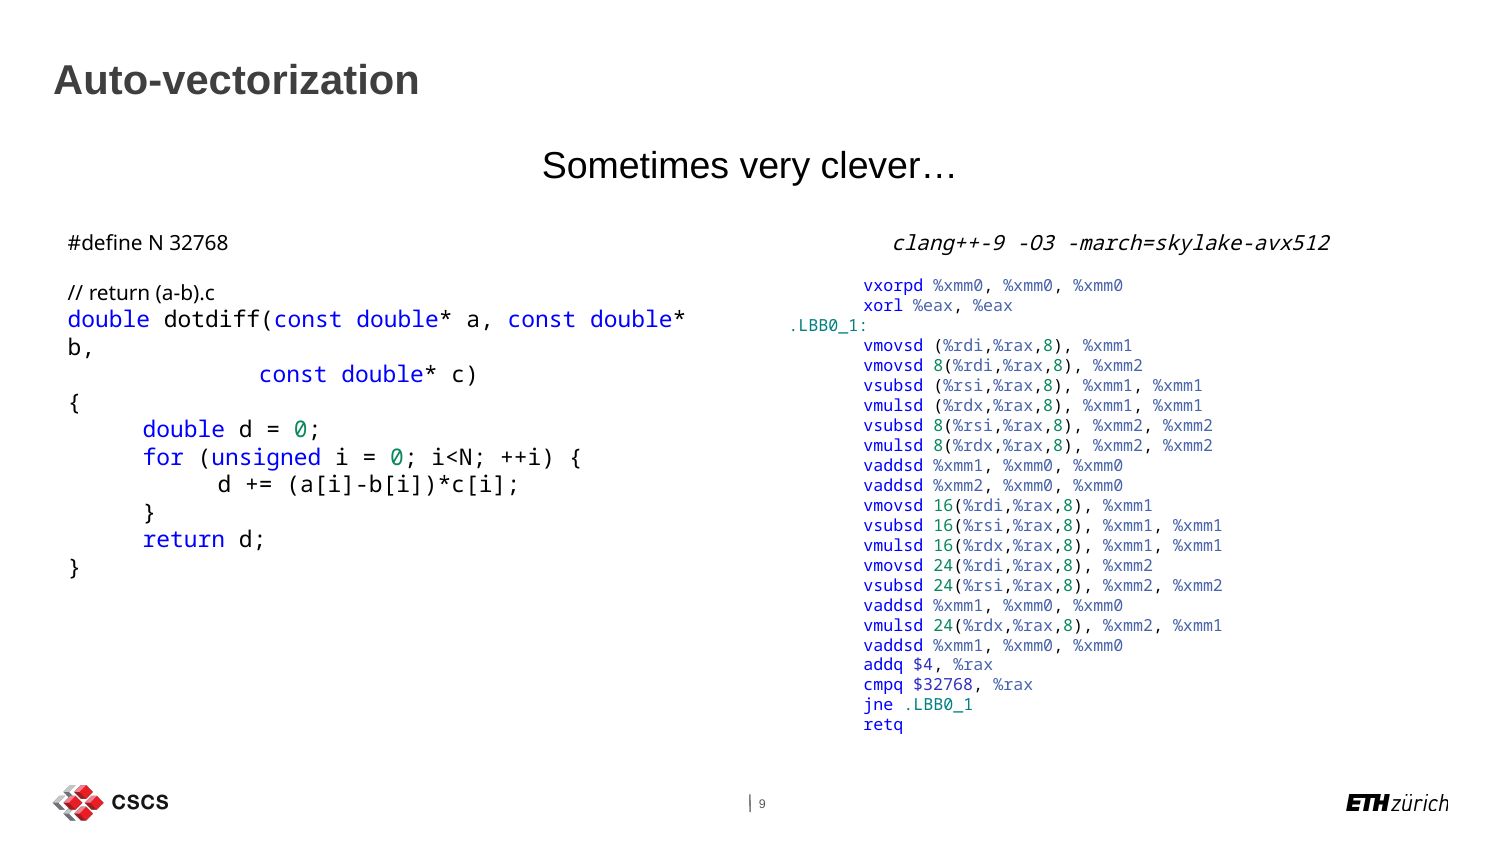

Auto-vectorization
# Sometimes very clever…
#define N 32768
// return (a-b).c
double dotdiff(const double* a, const double* b,
 const double* c)
{
double d = 0;
for (unsigned i = 0; i<N; ++i) {
d += (a[i]-b[i])*c[i];
}
return d;
}
clang++-9 -O3 -march=skylake-avx512
vxorpd %xmm0, %xmm0, %xmm0
xorl %eax, %eax
.LBB0_1:
vmovsd (%rdi,%rax,8), %xmm1
vmovsd 8(%rdi,%rax,8), %xmm2
vsubsd (%rsi,%rax,8), %xmm1, %xmm1
vmulsd (%rdx,%rax,8), %xmm1, %xmm1
vsubsd 8(%rsi,%rax,8), %xmm2, %xmm2
vmulsd 8(%rdx,%rax,8), %xmm2, %xmm2
vaddsd %xmm1, %xmm0, %xmm0
vaddsd %xmm2, %xmm0, %xmm0
vmovsd 16(%rdi,%rax,8), %xmm1
vsubsd 16(%rsi,%rax,8), %xmm1, %xmm1
vmulsd 16(%rdx,%rax,8), %xmm1, %xmm1
vmovsd 24(%rdi,%rax,8), %xmm2
vsubsd 24(%rsi,%rax,8), %xmm2, %xmm2
vaddsd %xmm1, %xmm0, %xmm0
vmulsd 24(%rdx,%rax,8), %xmm2, %xmm1
vaddsd %xmm1, %xmm0, %xmm0
addq $4, %rax
cmpq $32768, %rax
jne .LBB0_1
retq